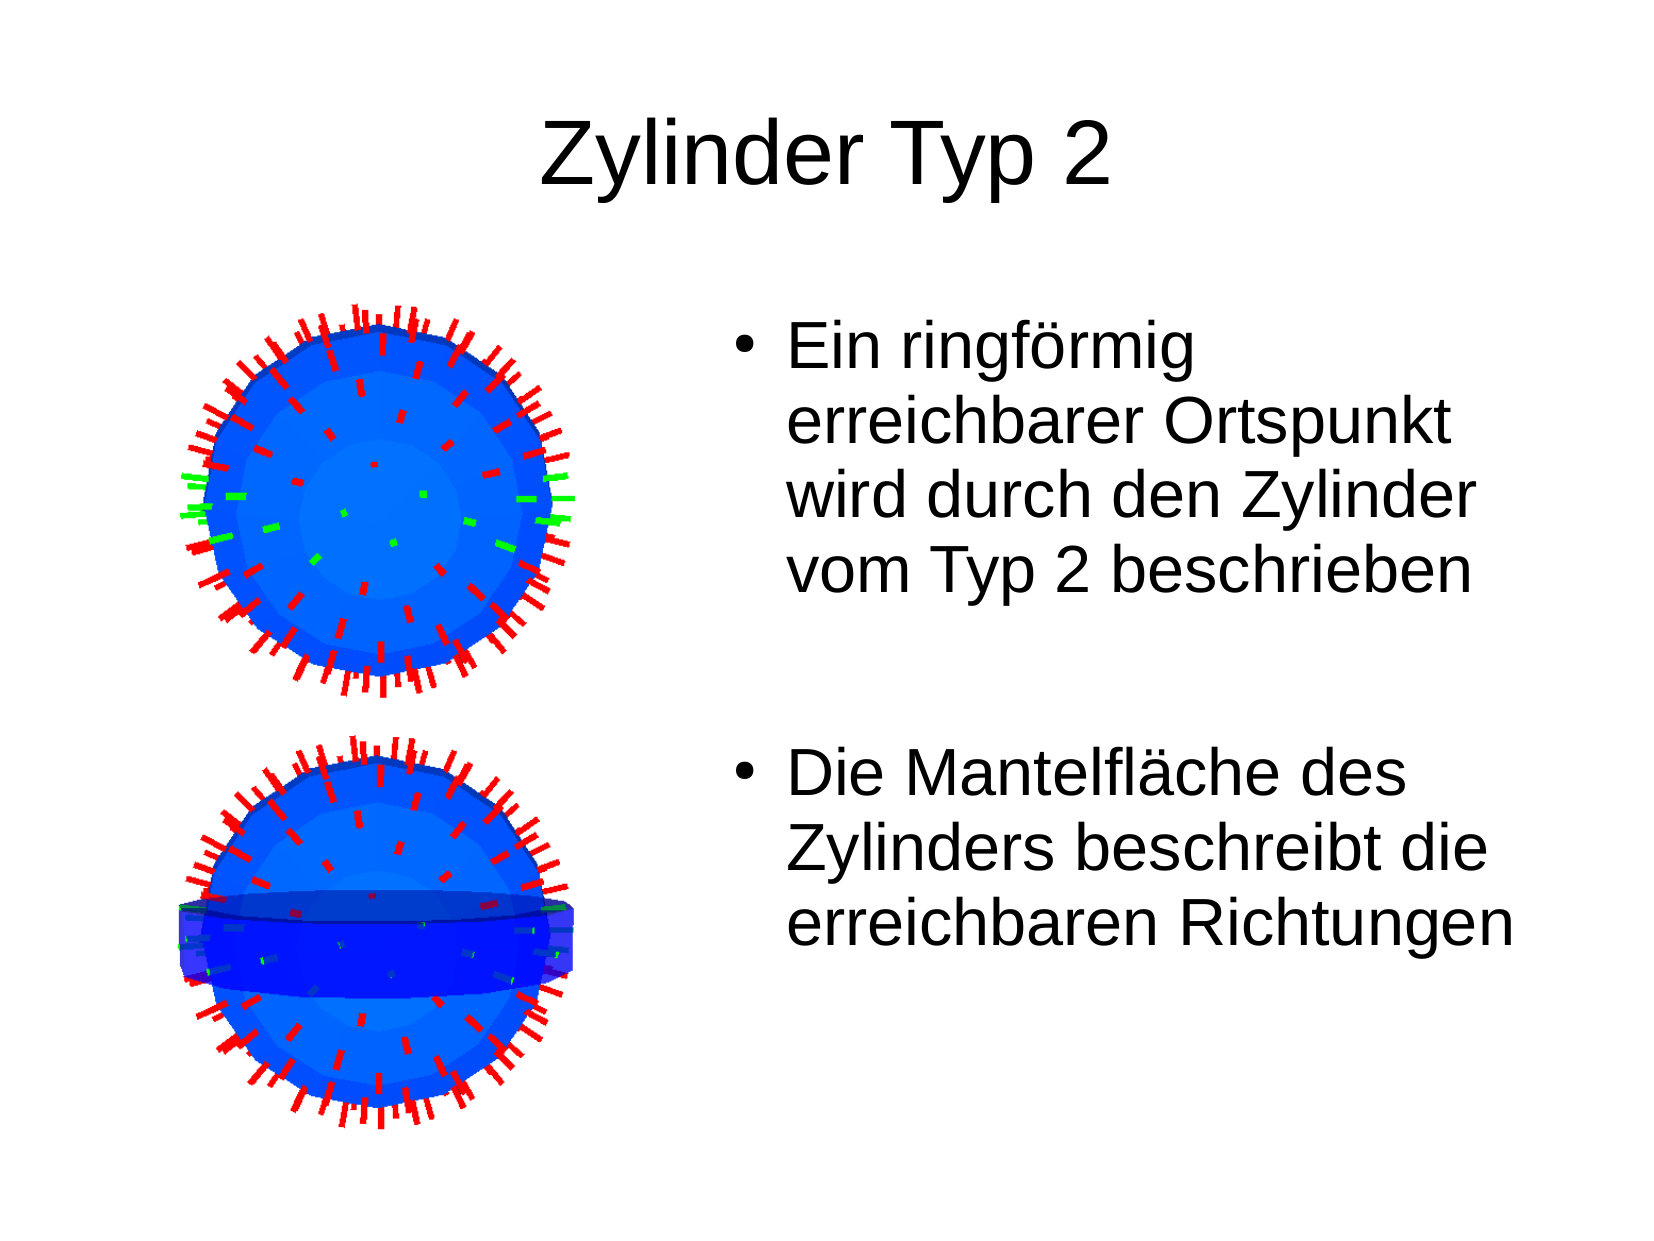

# Zylinder Typ 2
Ein ringförmig erreichbarer Ortspunkt wird durch den Zylinder vom Typ 2 beschrieben
Die Mantelfläche des Zylinders beschreibt die erreichbaren Richtungen